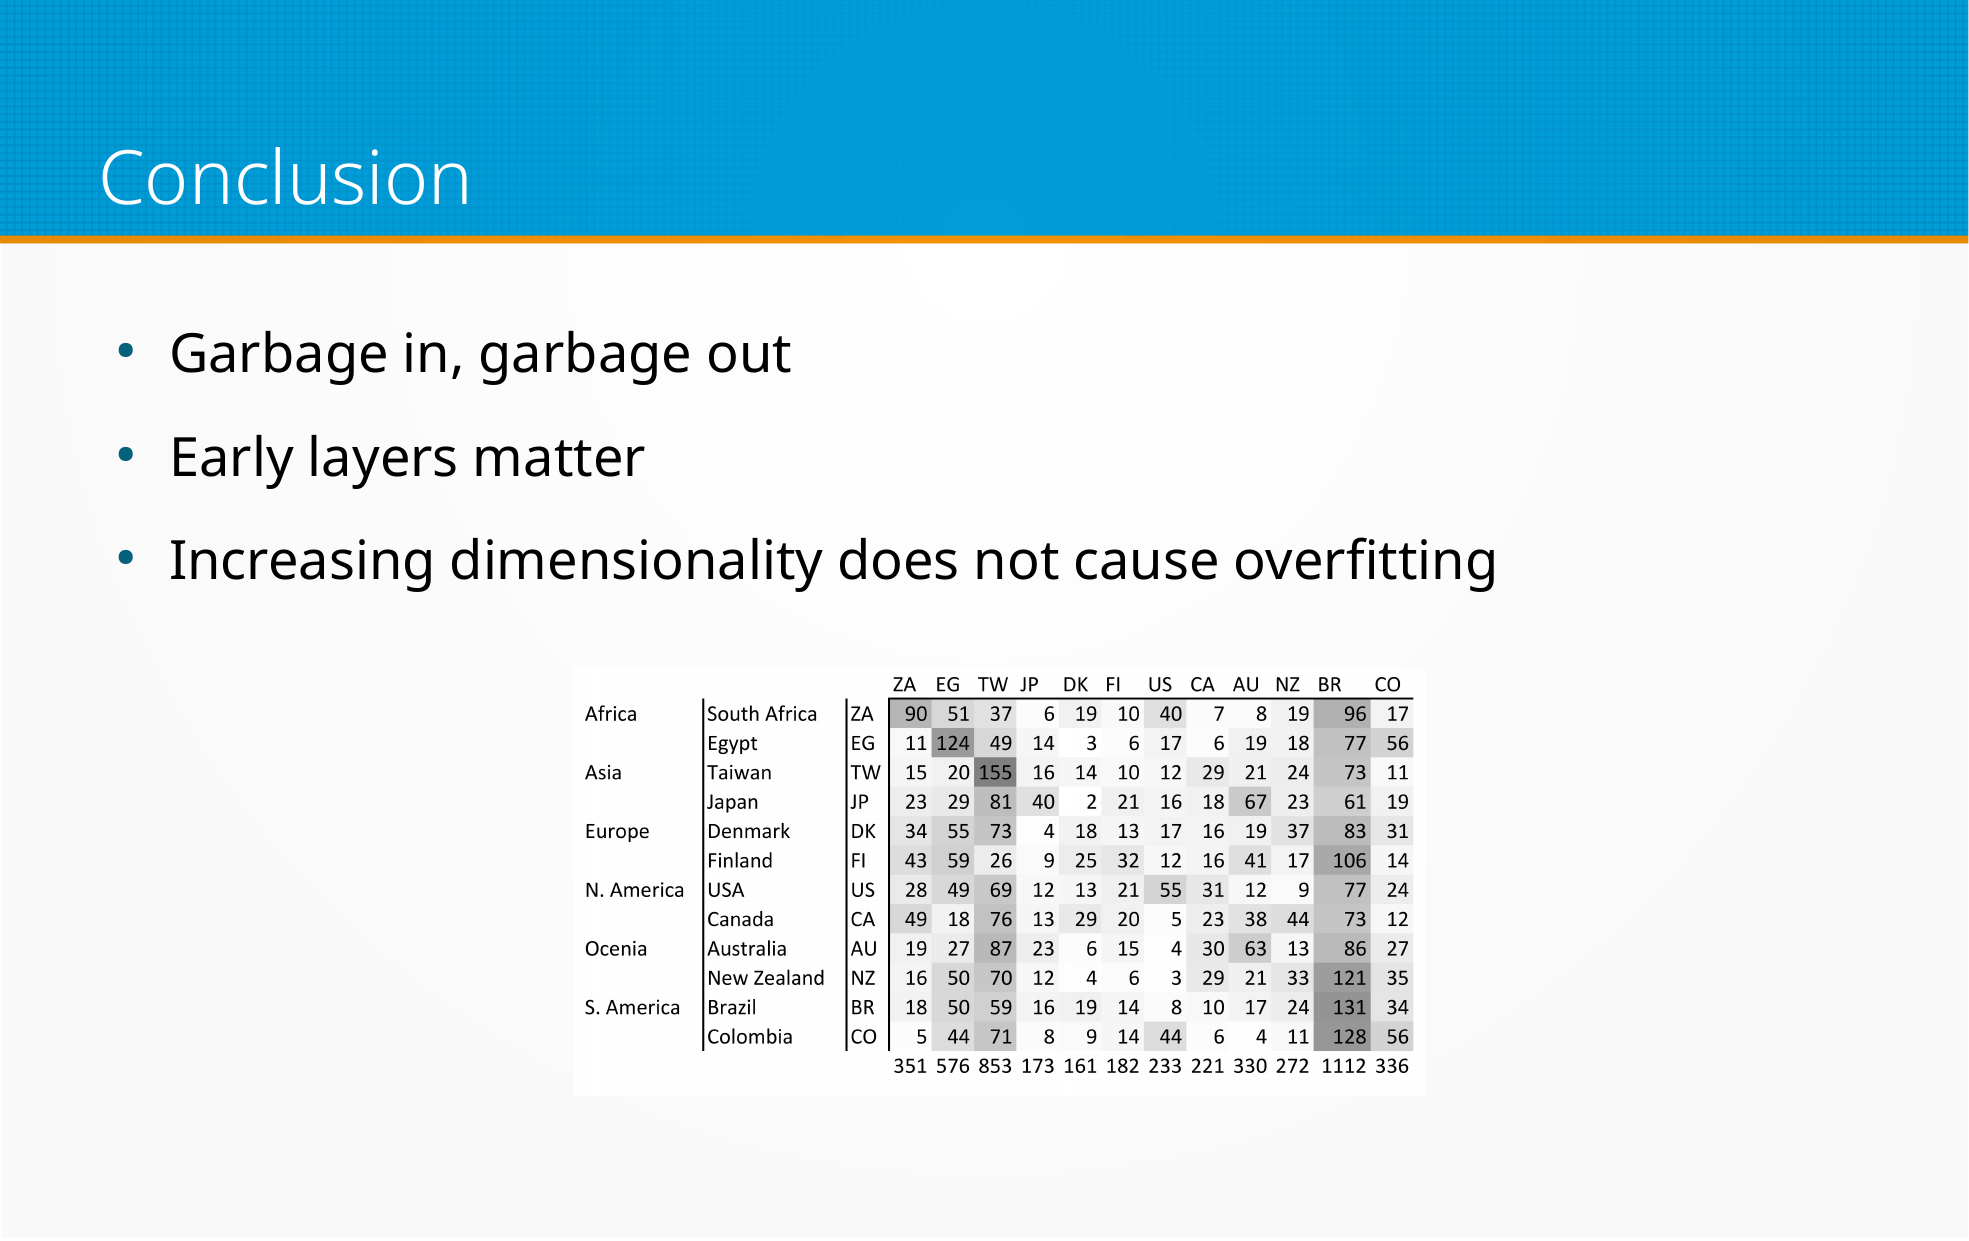

# Conclusion
Garbage in, garbage out
Early layers matter
Increasing dimensionality does not cause overfitting